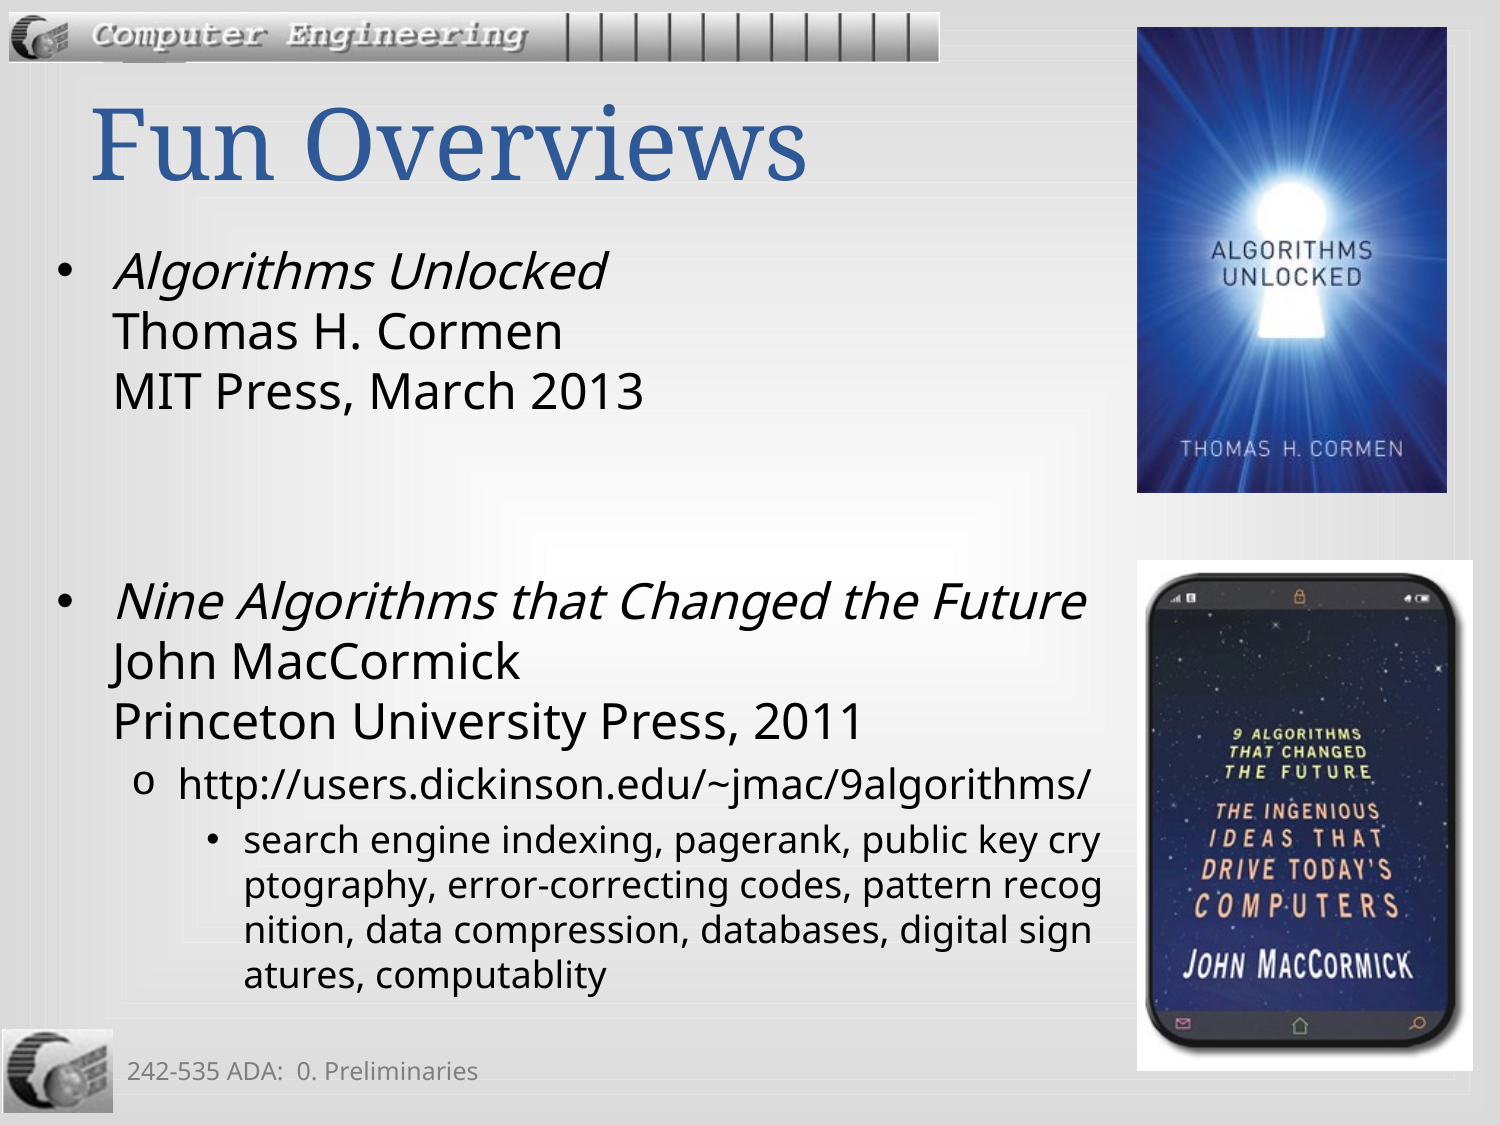

Fun Overviews
Algorithms Unlocked
Thomas H. Cormen
MIT Press, March 2013
Nine Algorithms that Changed the Future
John MacCormick
Princeton University Press, 2011
http://users.dickinson.edu/~jmac/9algorithms/
search engine indexing, pagerank, public key cryptography, error-correcting codes, pattern recognition, data compression, databases, digital signatures, computablity